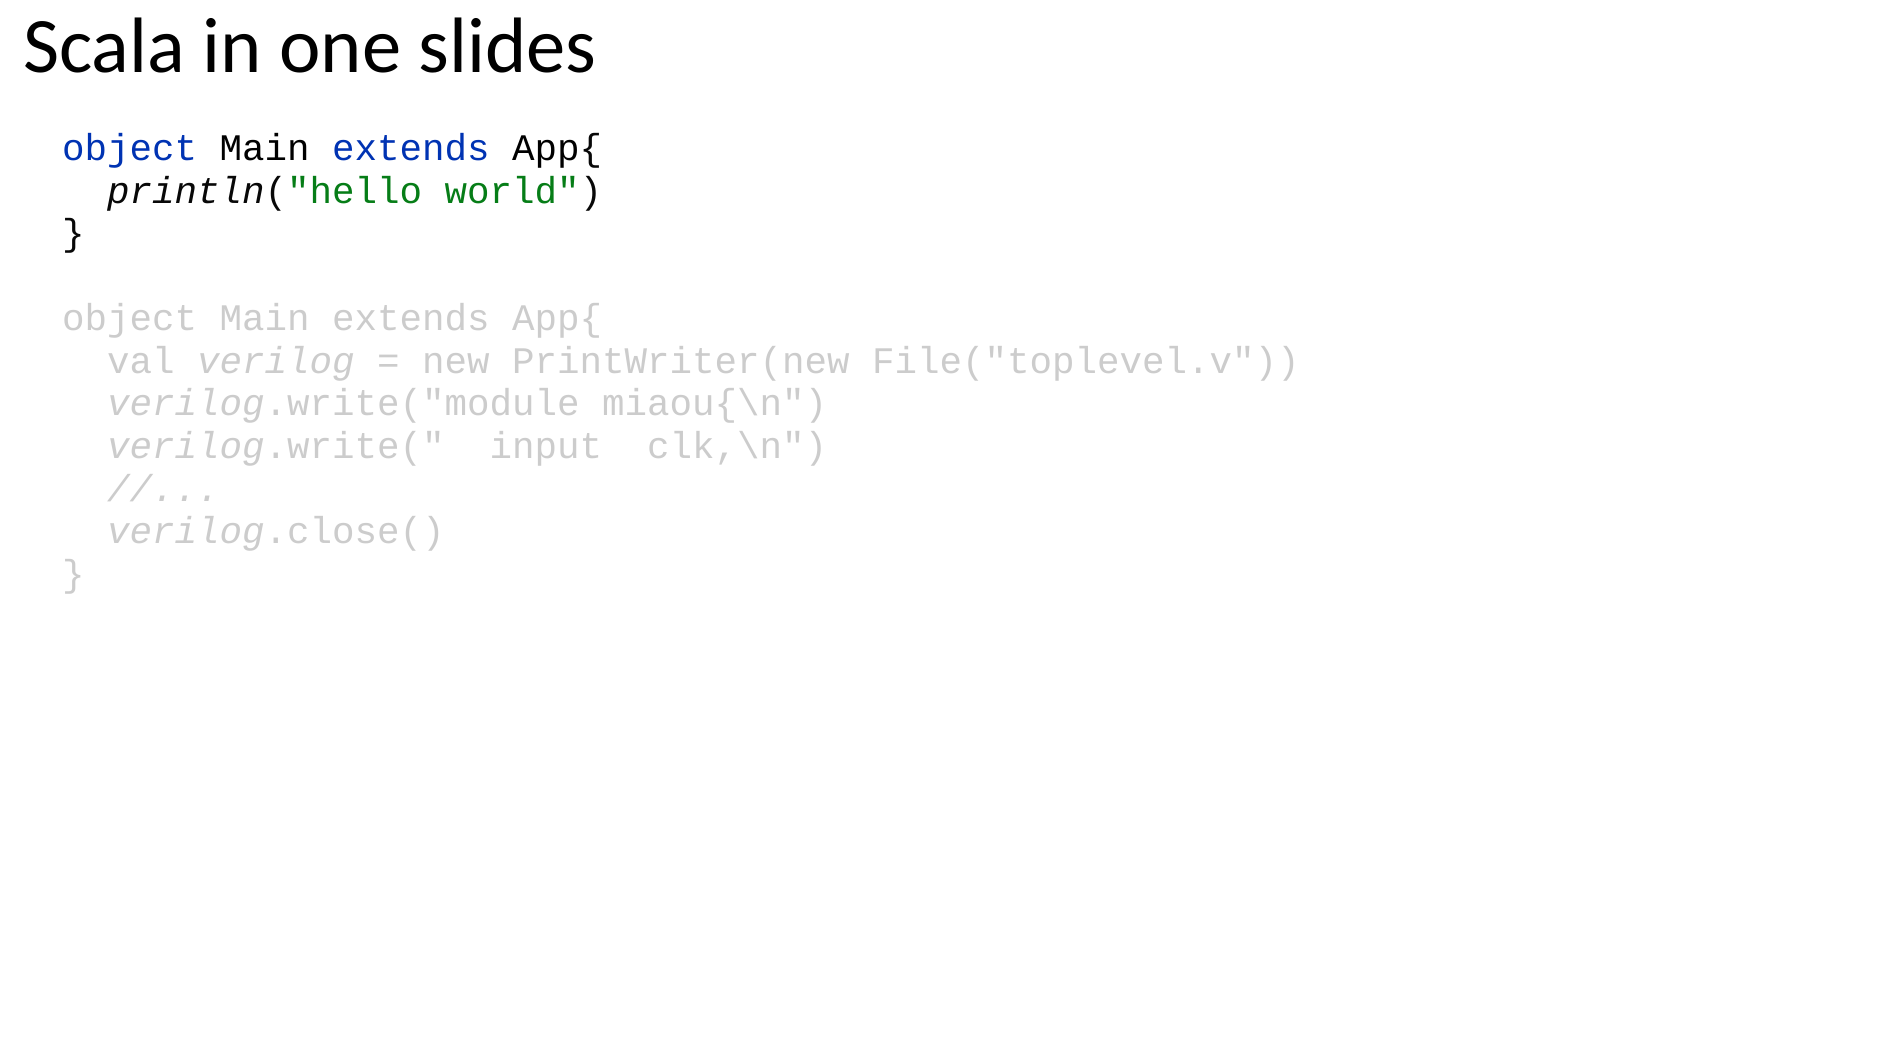

# Scala in one slides
object Main extends App{
 println("hello world")
}
object Main extends App{
 val verilog = new PrintWriter(new File("toplevel.v"))
 verilog.write("module miaou{\n")
 verilog.write(" input clk,\n")
 //...
 verilog.close()
}